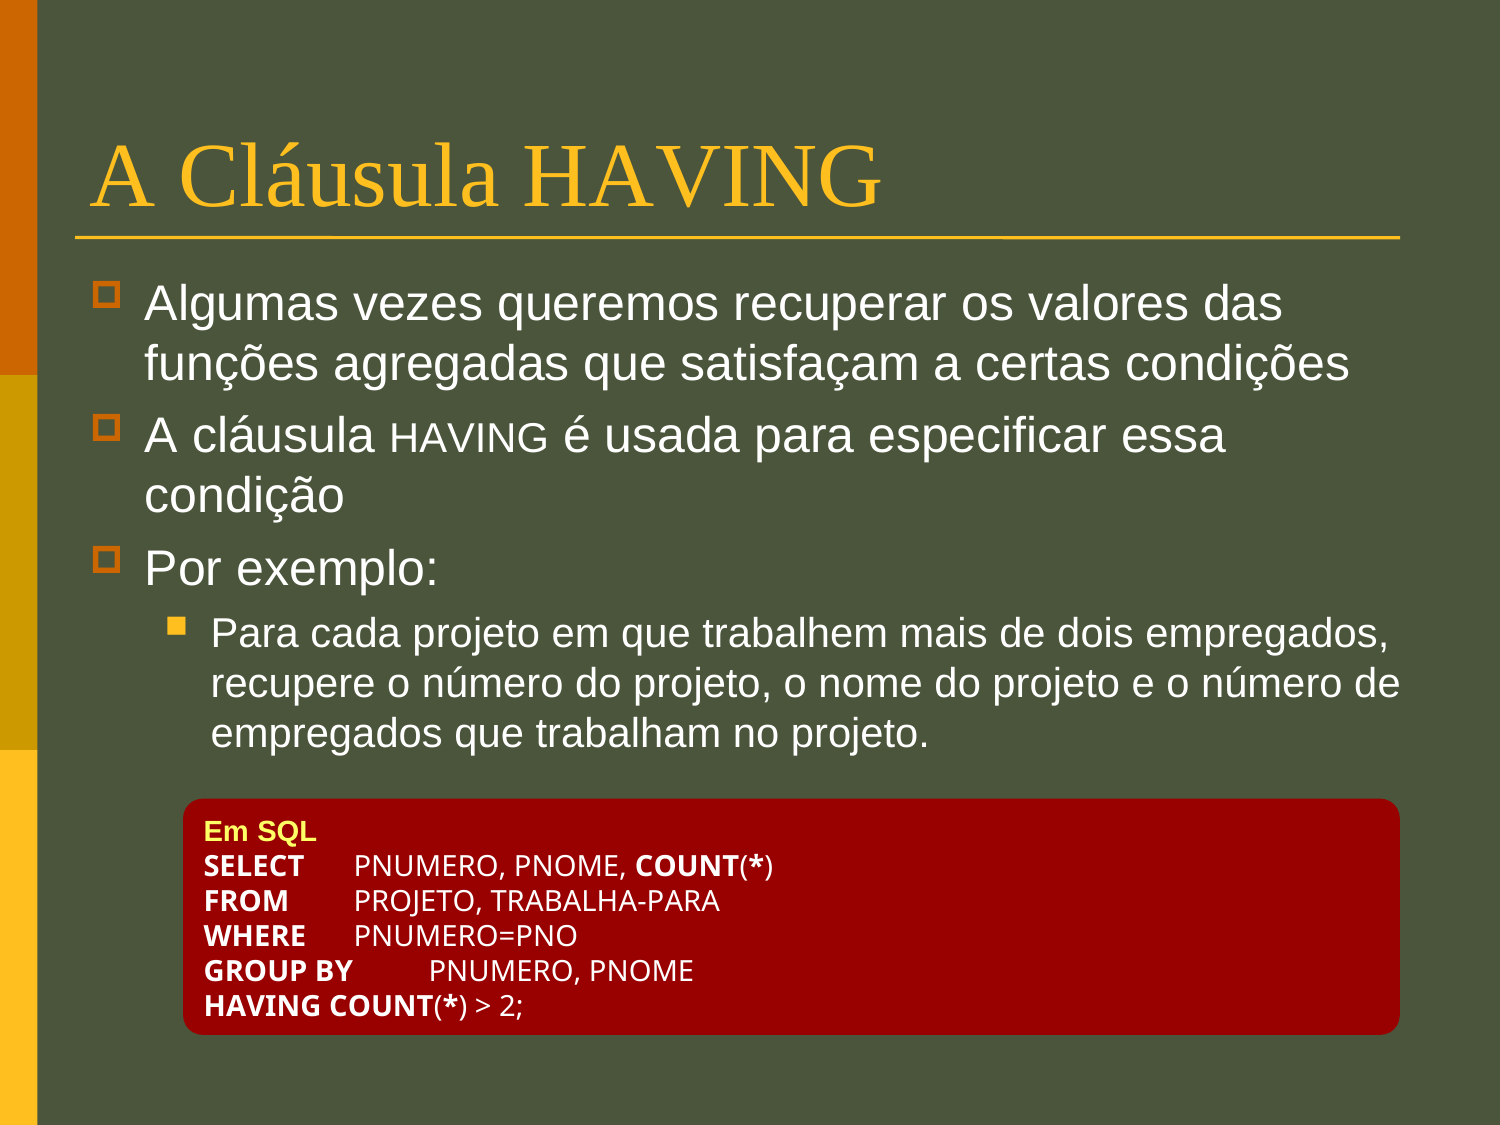

# A Cláusula HAVING
Algumas vezes queremos recuperar os valores das funções agregadas que satisfaçam a certas condições
A cláusula HAVING é usada para especificar essa condição
Por exemplo:
Para cada projeto em que trabalhem mais de dois empregados, recupere o número do projeto, o nome do projeto e o número de empregados que trabalham no projeto.
Em SQL
SELECT 	PNUMERO, PNOME, COUNT(*)
FROM 	PROJETO, TRABALHA-PARA
WHERE	PNUMERO=PNO
GROUP BY 	PNUMERO, PNOME
HAVING COUNT(*) > 2;